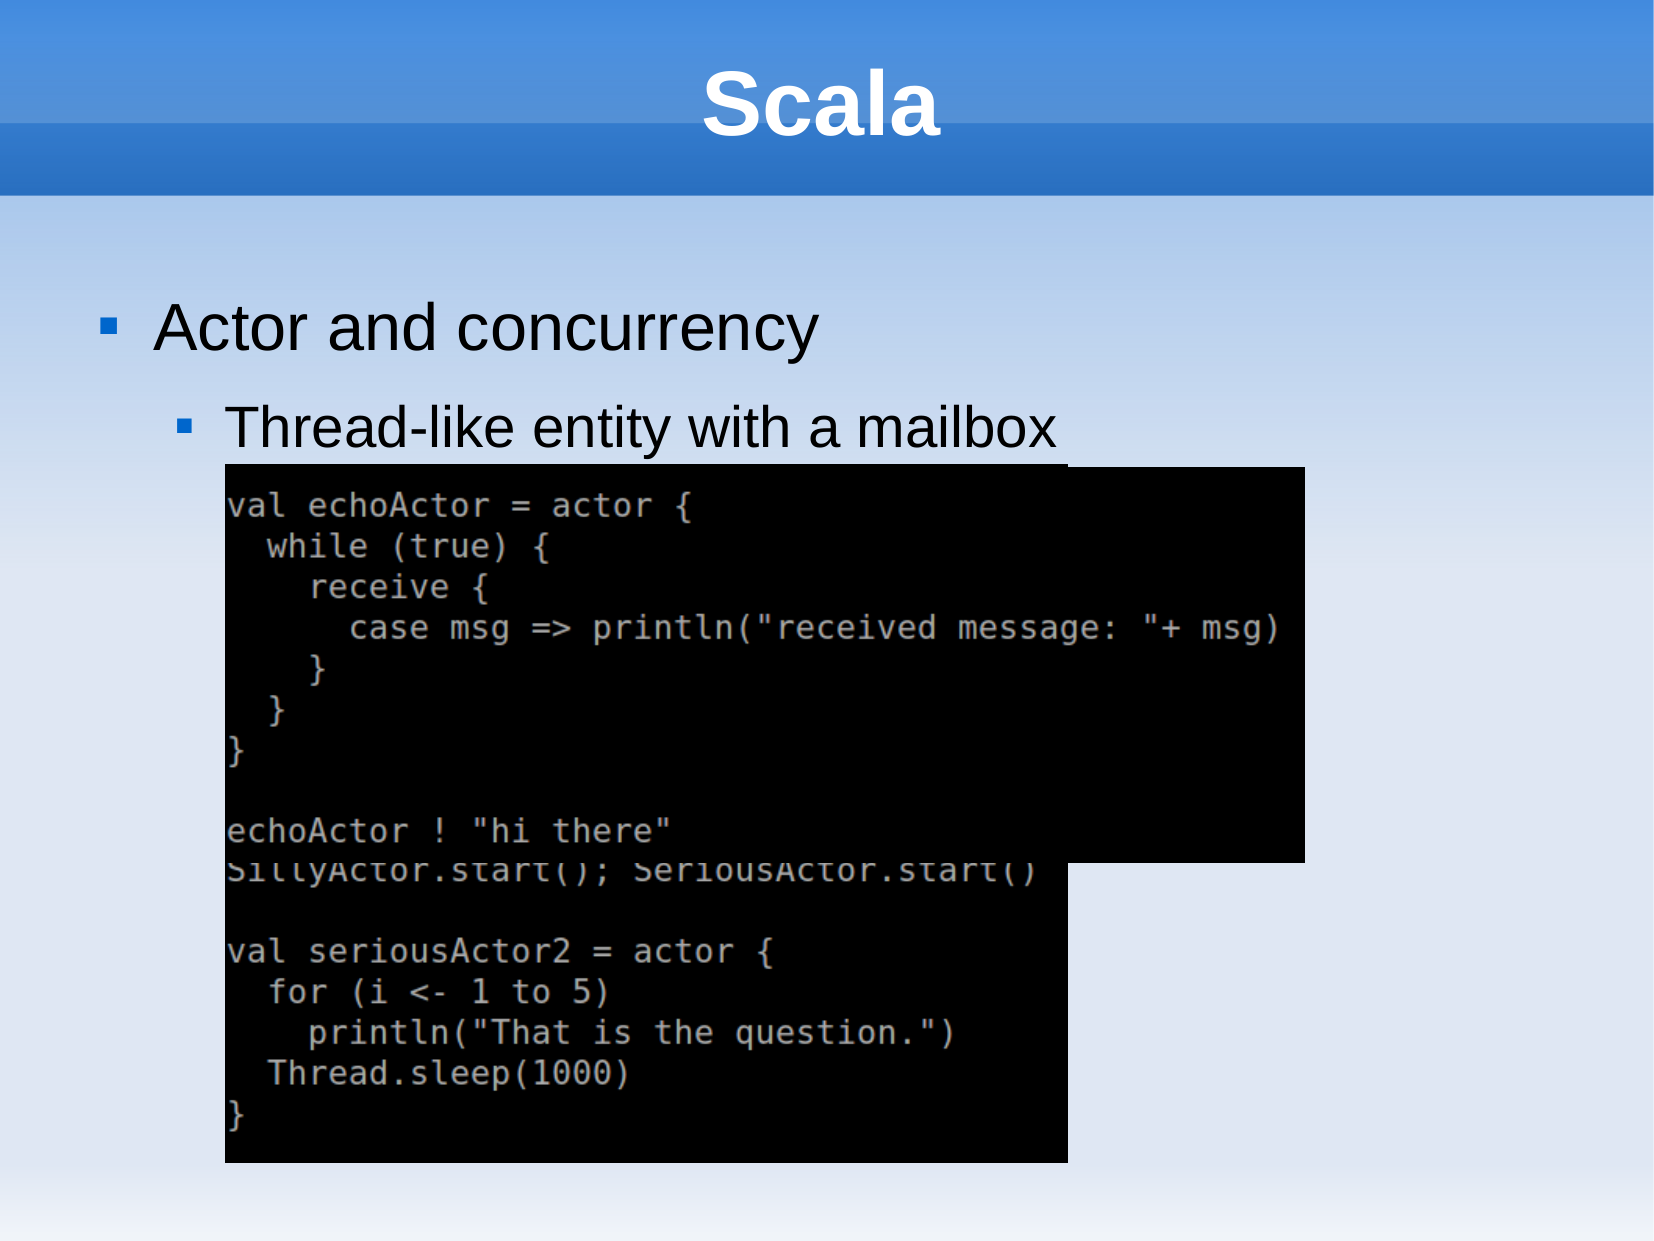

# Scala
Actor and concurrency
Thread-like entity with a mailbox